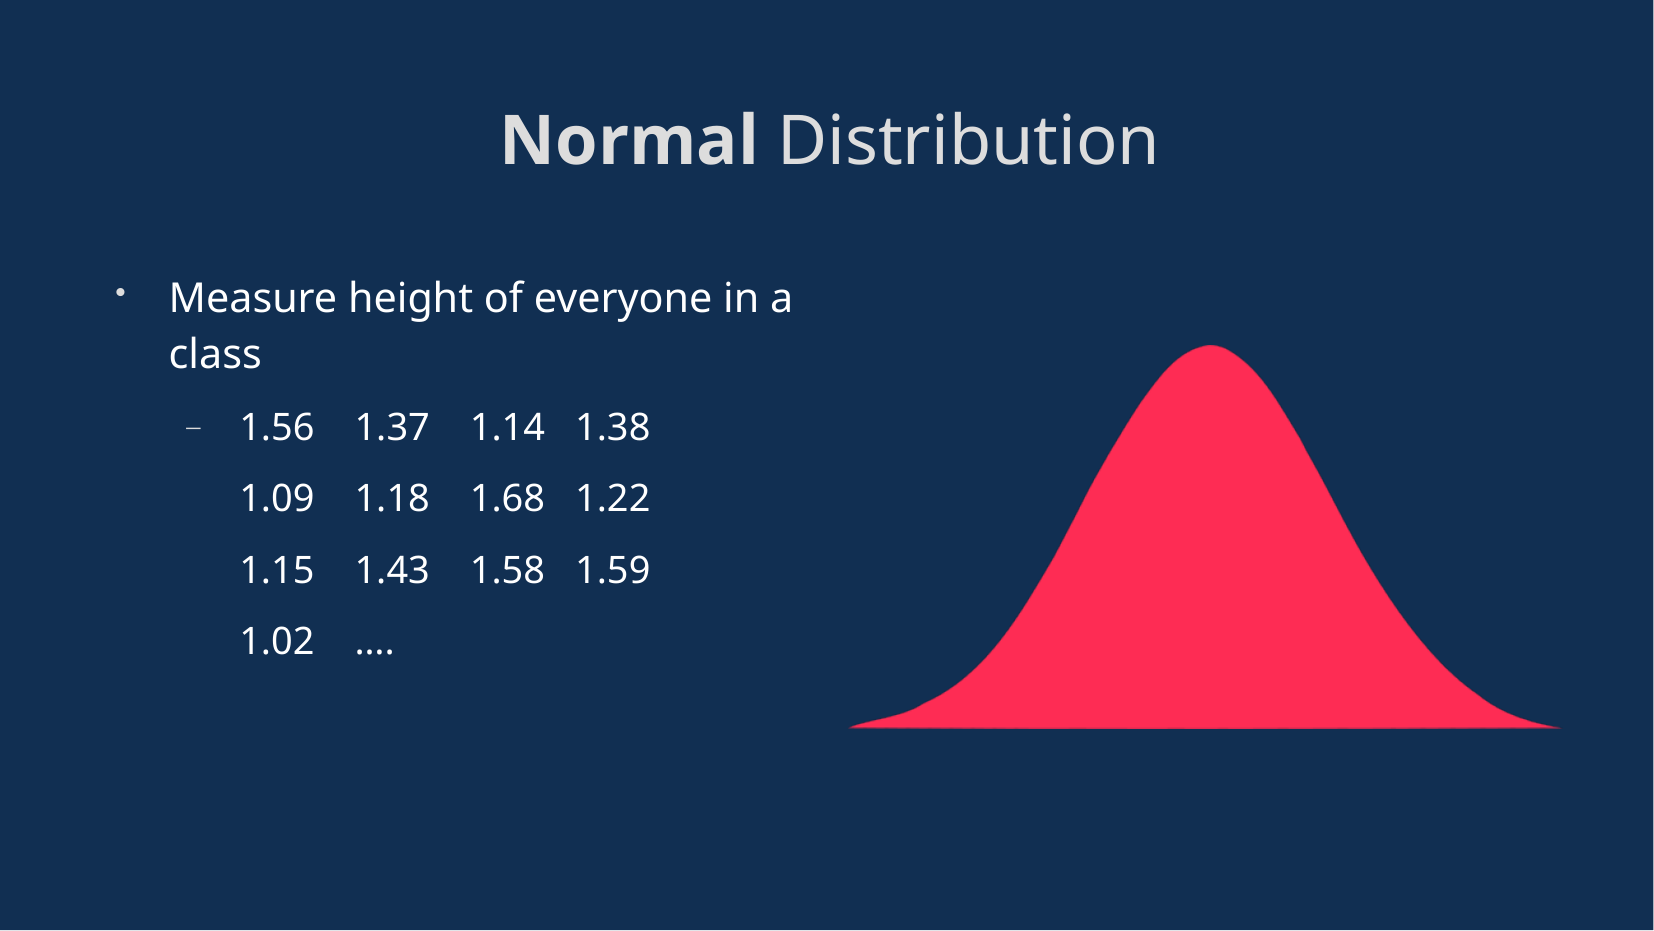

# Normal Distribution
Measure height of everyone in a class
1.56 1.37 1.14 1.38
1.09 1.18 1.68 1.22
1.15 1.43 1.58 1.59
1.02 ….